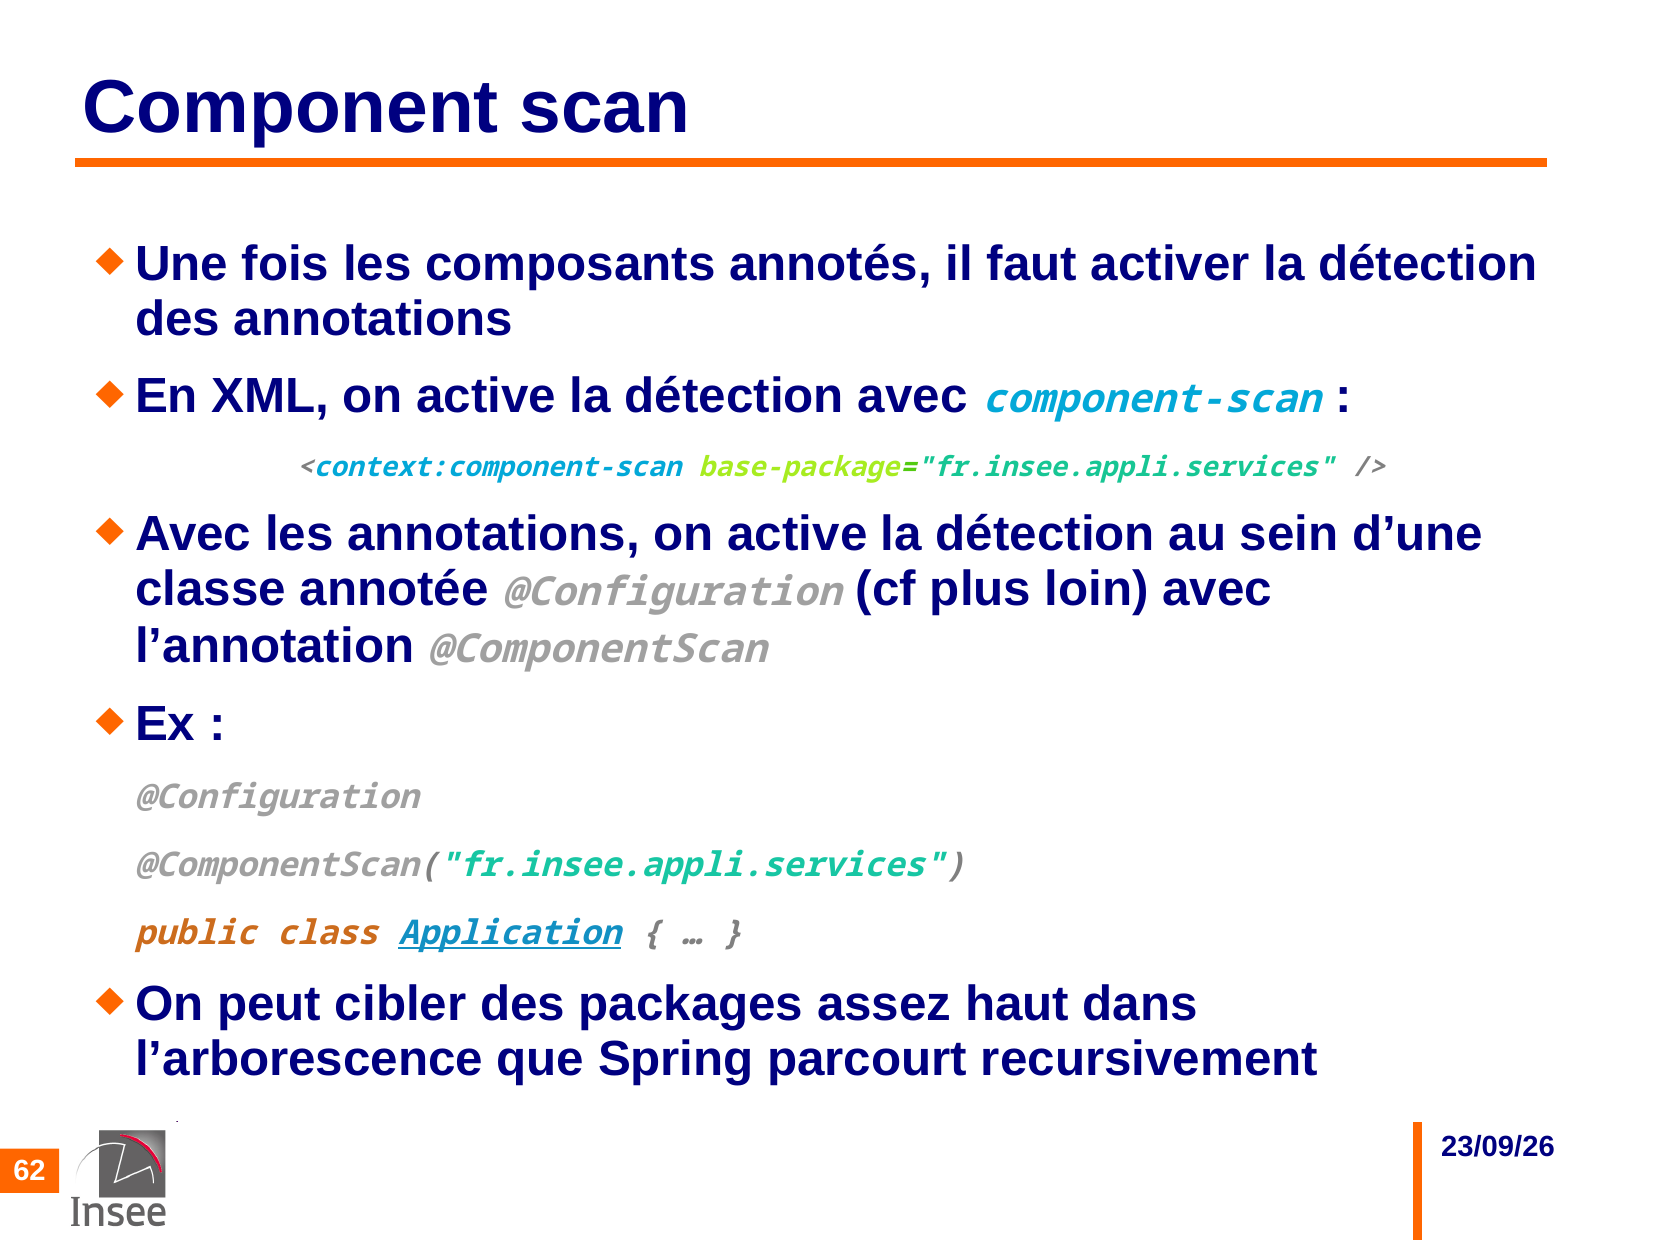

# Component scan
Une fois les composants annotés, il faut activer la détection des annotations
En XML, on active la détection avec component-scan :
<context:component-scan base-package="fr.insee.appli.services" />
Avec les annotations, on active la détection au sein d’une classe annotée @Configuration (cf plus loin) avec l’annotation @ComponentScan
Ex :
@Configuration
@ComponentScan("fr.insee.appli.services")
public class Application { … }
On peut cibler des packages assez haut dans l’arborescence que Spring parcourt recursivement
62